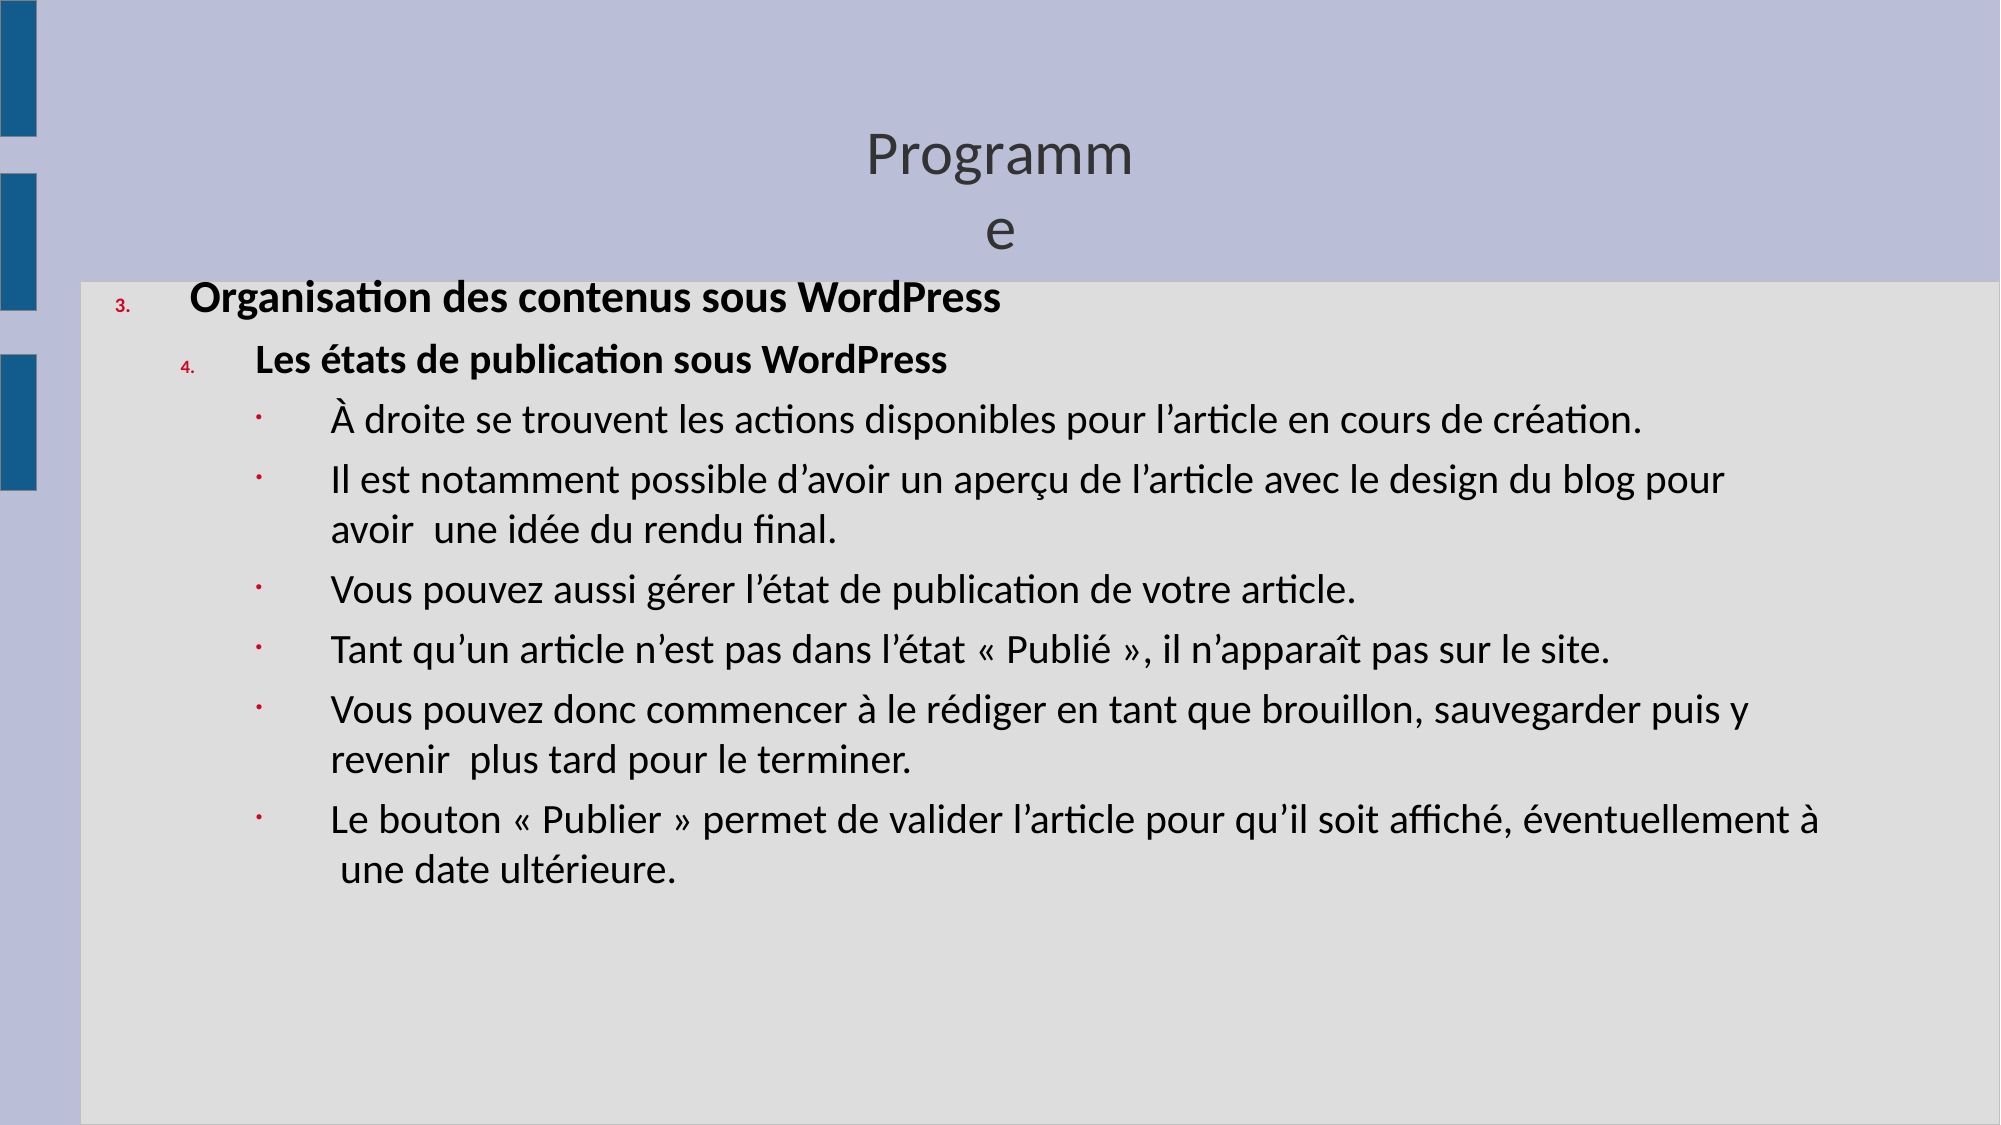

# Programme
Organisation des contenus sous WordPress
Les états de publication sous WordPress
À droite se trouvent les actions disponibles pour l’article en cours de création.
Il est notamment possible d’avoir un aperçu de l’article avec le design du blog pour avoir une idée du rendu final.
Vous pouvez aussi gérer l’état de publication de votre article.
Tant qu’un article n’est pas dans l’état « Publié », il n’apparaît pas sur le site.
Vous pouvez donc commencer à le rédiger en tant que brouillon, sauvegarder puis y revenir plus tard pour le terminer.
Le bouton « Publier » permet de valider l’article pour qu’il soit affiché, éventuellement à une date ultérieure.